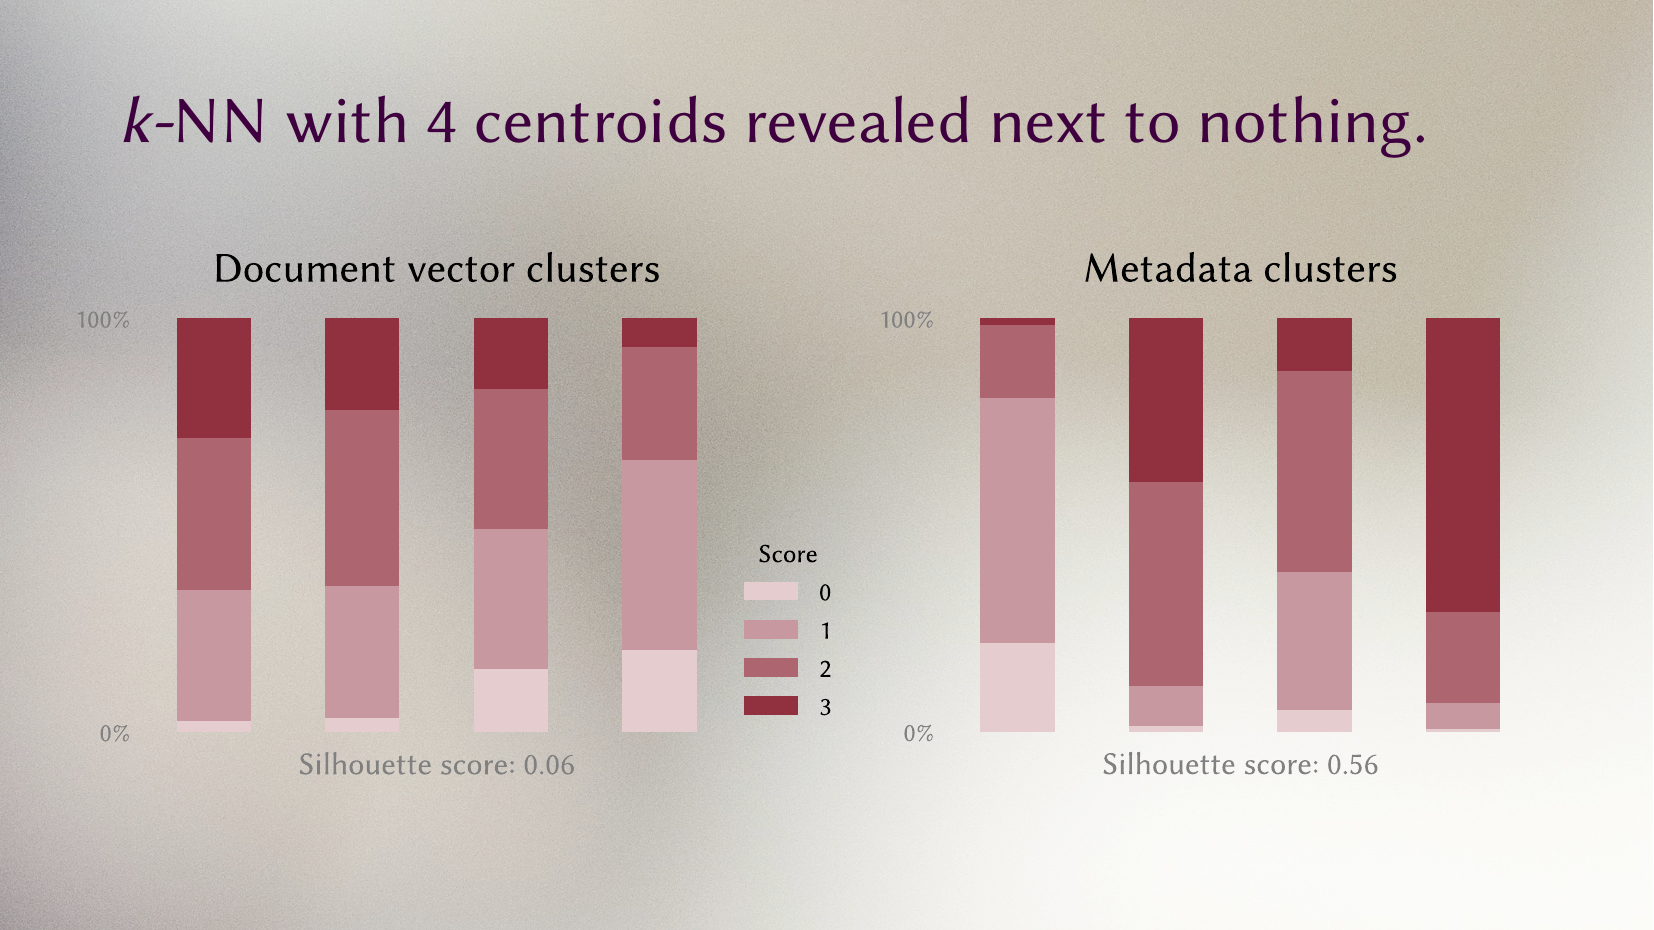

k-NN with 4 centroids revealed next to nothing.